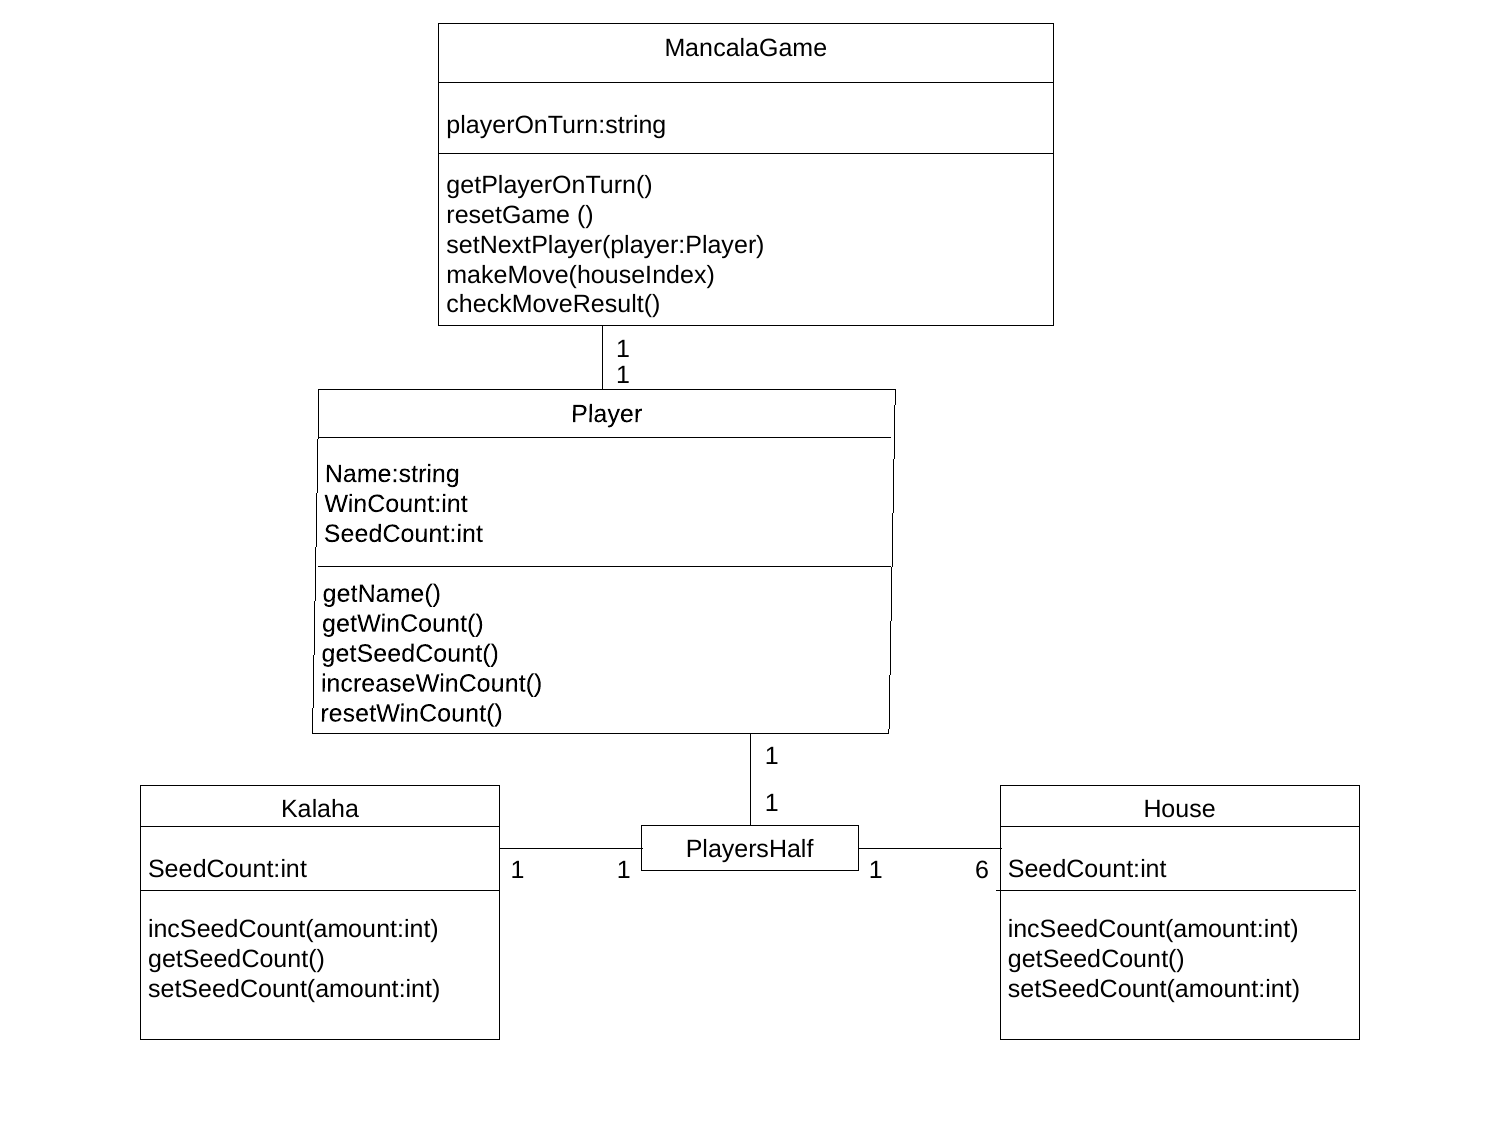

MancalaGame
playerOnTurn:string
getPlayerOnTurn()
resetGame ()
setNextPlayer(player:Player)
makeMove(houseIndex)
checkMoveResult()
1
1
Player
Name:string
WinCount:int
SeedCount:int
getName()
getWinCount()
getSeedCount()
increaseWinCount()
resetWinCount()
1
1
Kalaha
SeedCount:int
incSeedCount(amount:int)
getSeedCount()
setSeedCount(amount:int)
House
SeedCount:int
incSeedCount(amount:int)
getSeedCount()
setSeedCount(amount:int)
PlayersHalf
1
1
1
6